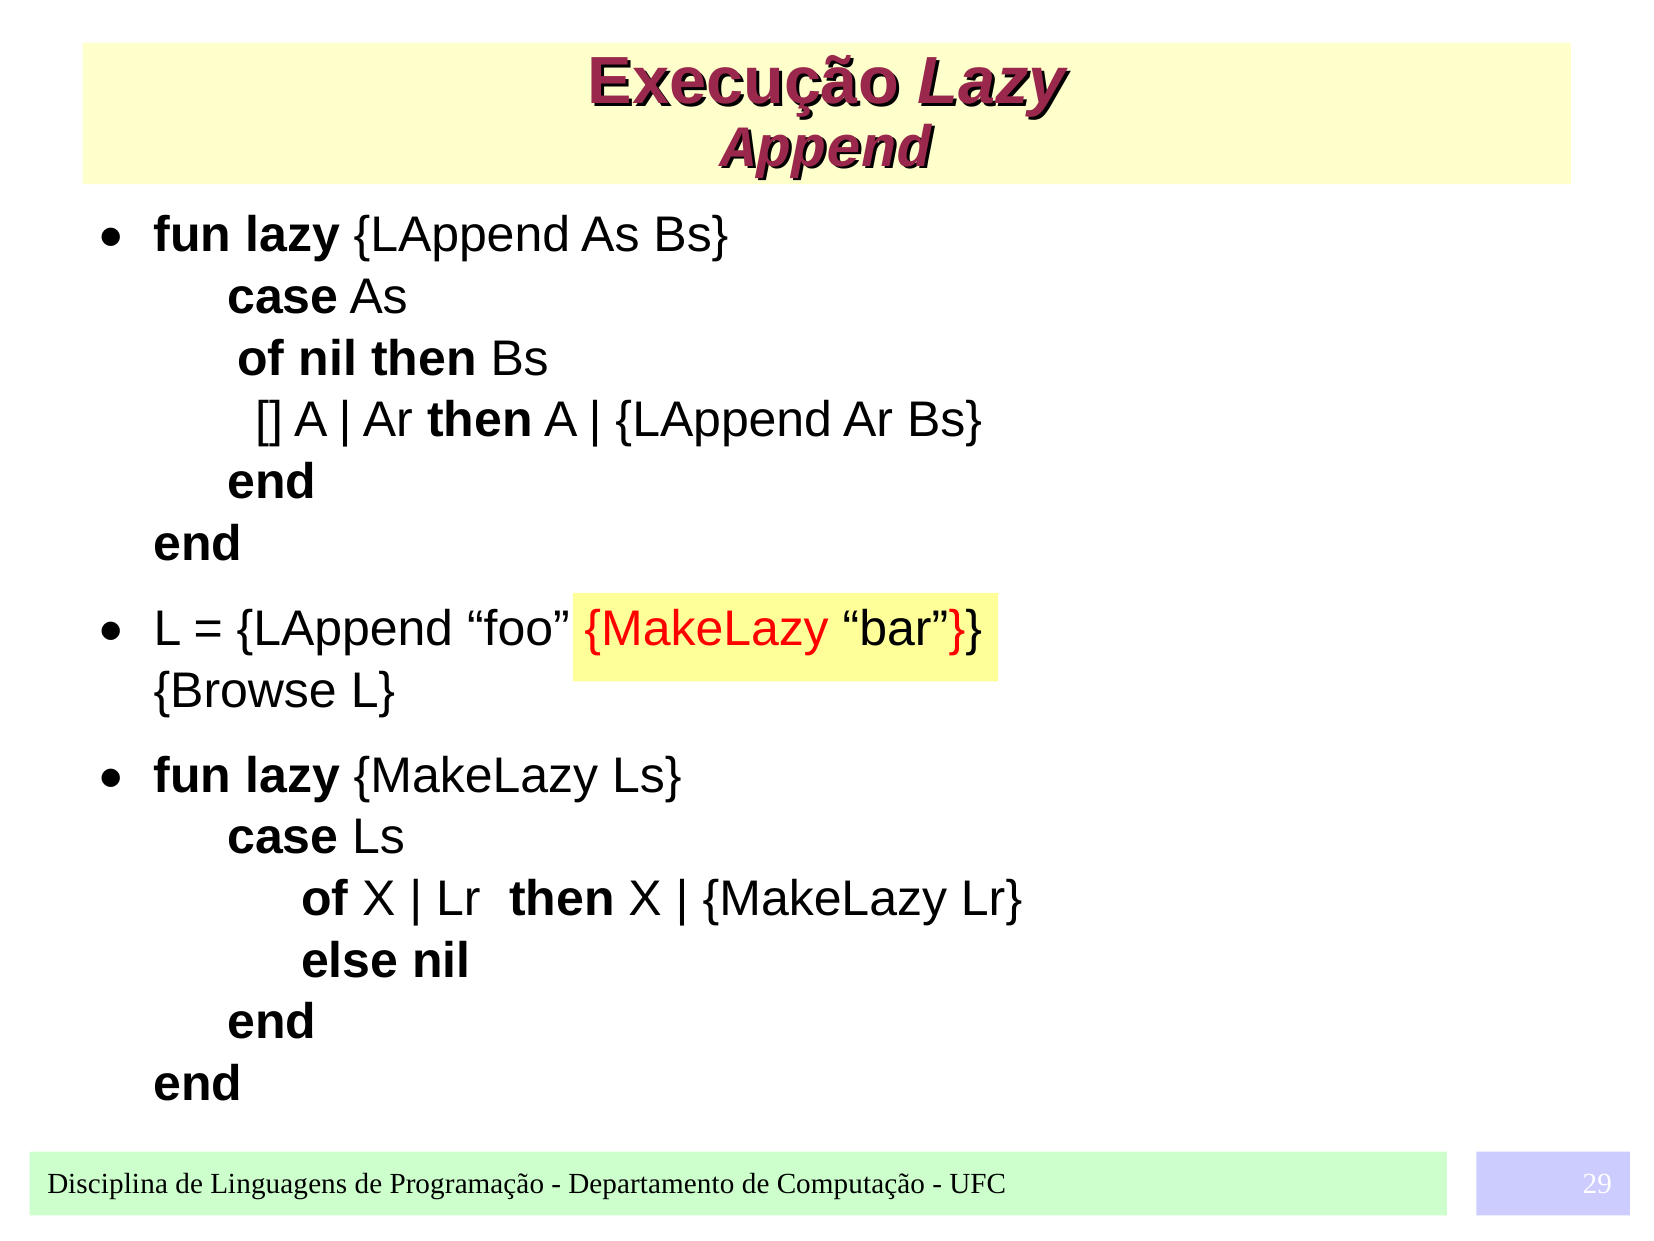

# Execução Lazy Append
fun lazy {LAppend As Bs}
	case As
 of nil then Bs
	 [] A | Ar then A | {LAppend Ar Bs}
	end
end
L = {LAppend “foo” {MakeLazy “bar”}}
{Browse L}
fun lazy {MakeLazy Ls}
	case Ls
		of X | Lr then X | {MakeLazy Lr}
		else nil
	end
end
Disciplina de Linguagens de Programação - Departamento de Computação - UFC
29